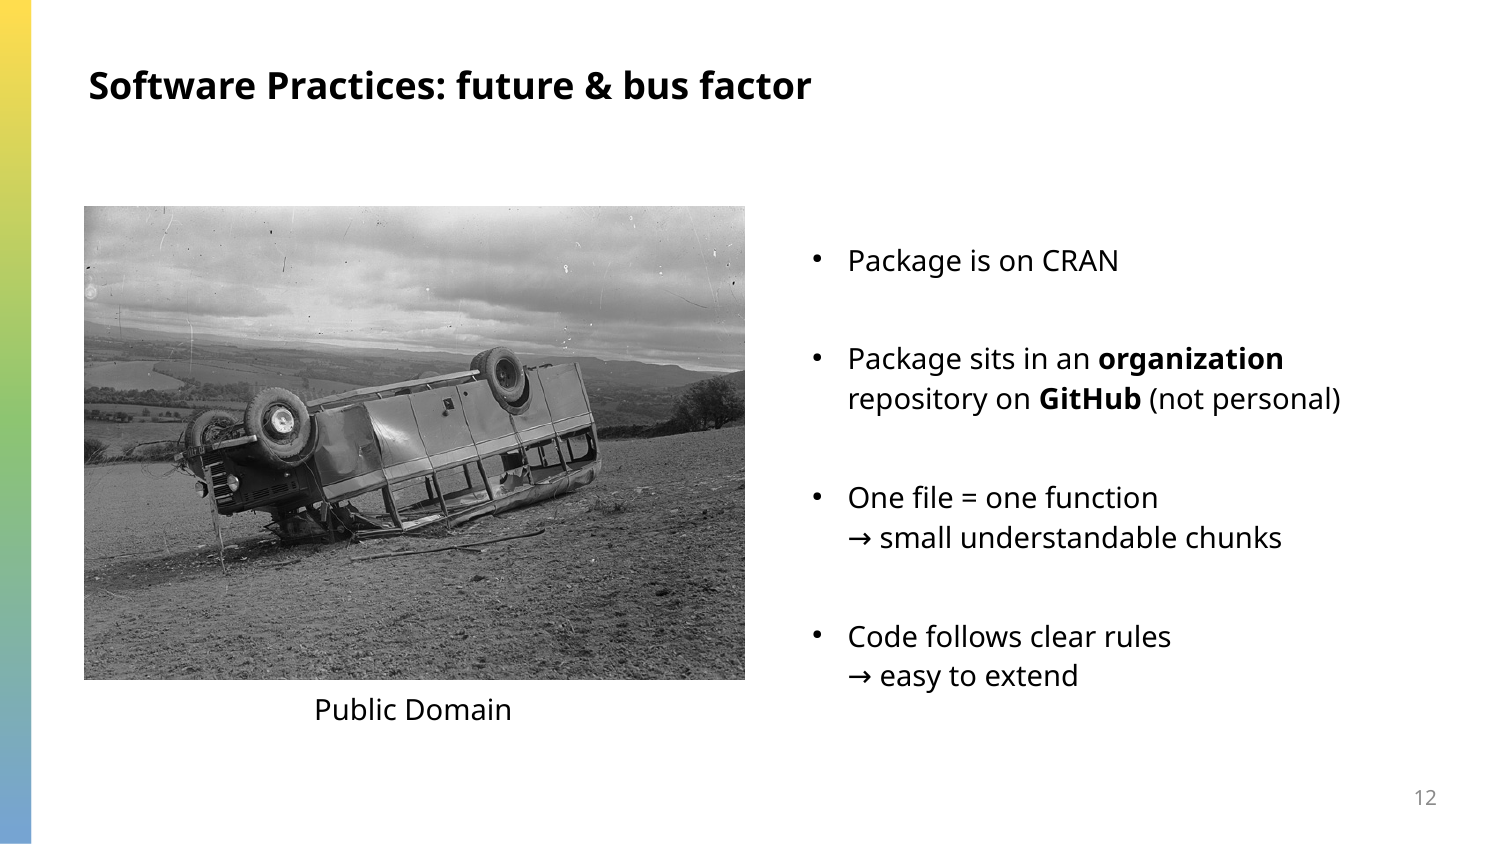

# Software Practices: future & bus factor
Package is on CRAN
Package sits in an organization repository on GitHub (not personal)
One file = one function
→ small understandable chunks
Code follows clear rules
→ easy to extend
Public Domain
12